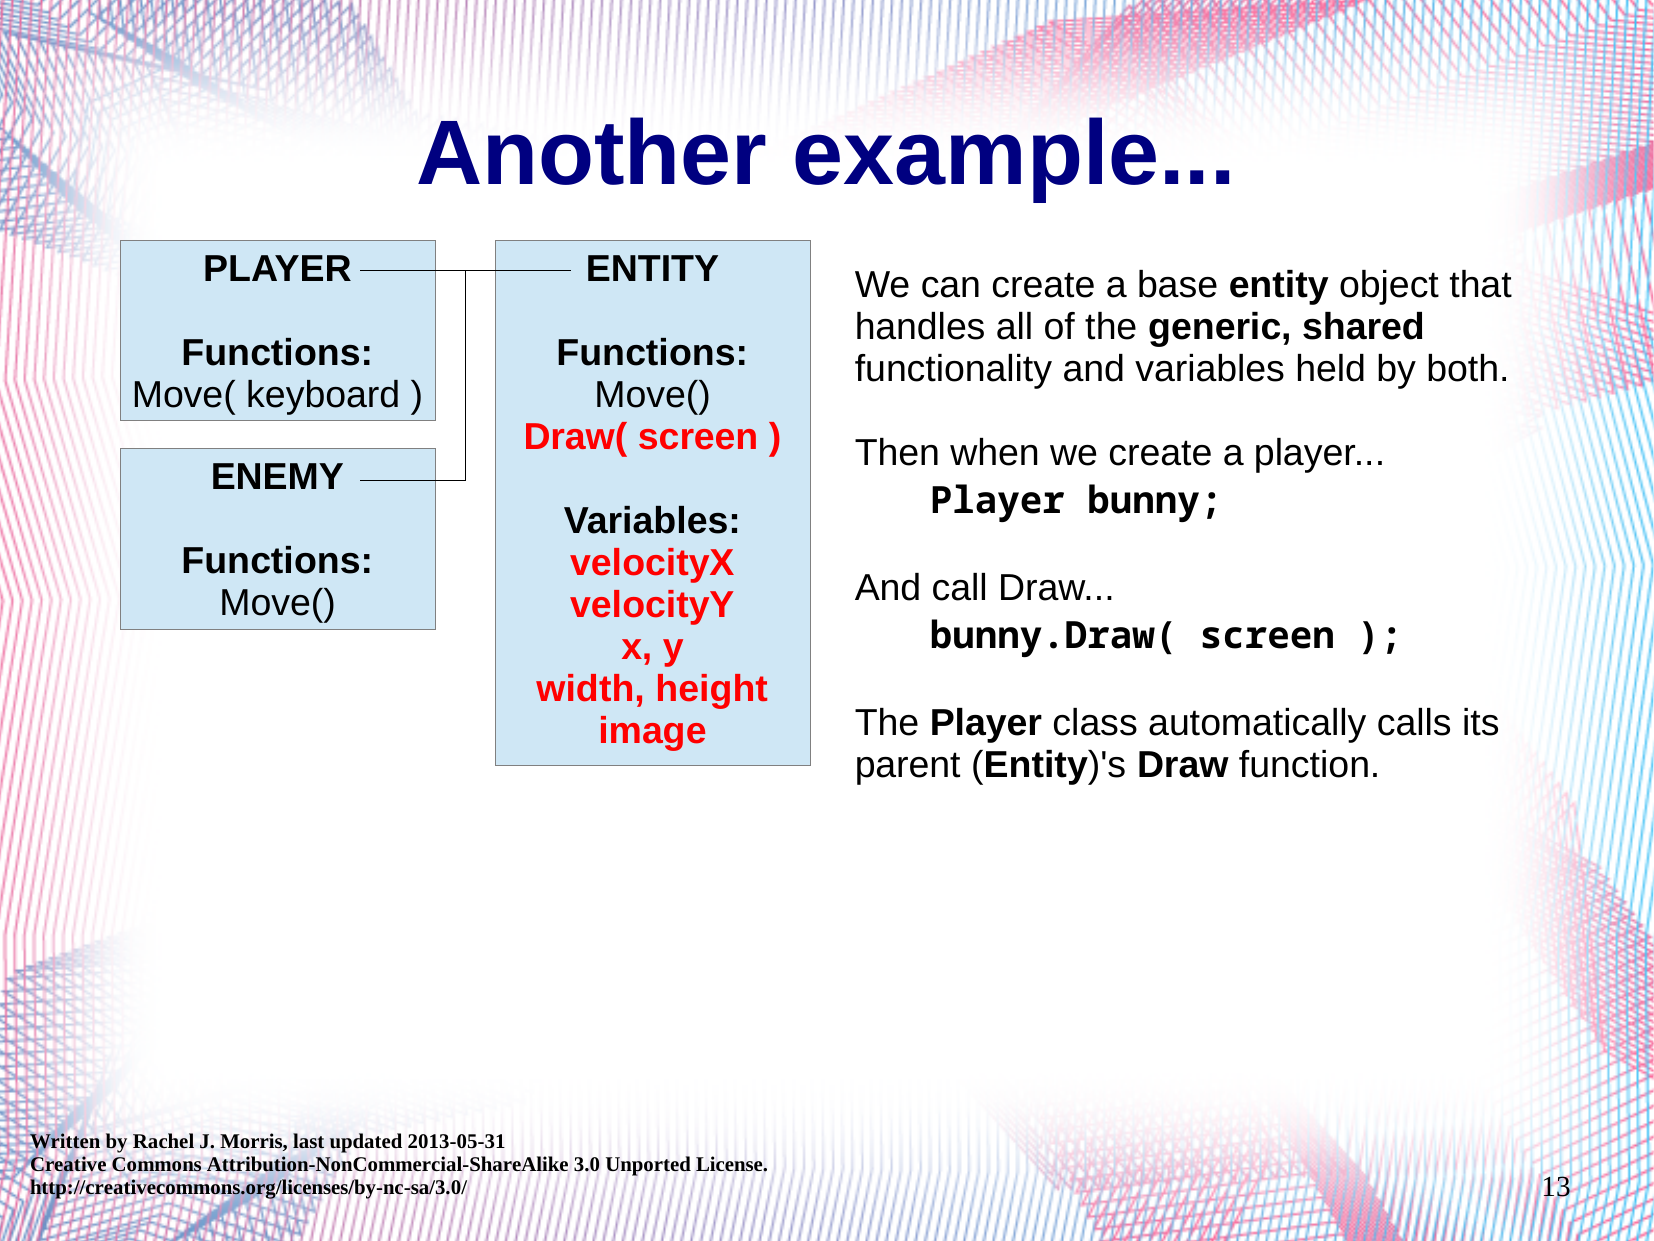

# Another example...
PLAYER
Functions:
Move( keyboard )
ENTITY
Functions:
Move()
Draw( screen )
Variables:
velocityX
velocityY
x, y
width, height
image
We can create a base entity object that handles all of the generic, shared functionality and variables held by both.
Then when we create a player...
	Player bunny;
And call Draw...
	bunny.Draw( screen );
The Player class automatically calls its parent (Entity)'s Draw function.
ENEMY
Functions:
Move()
13